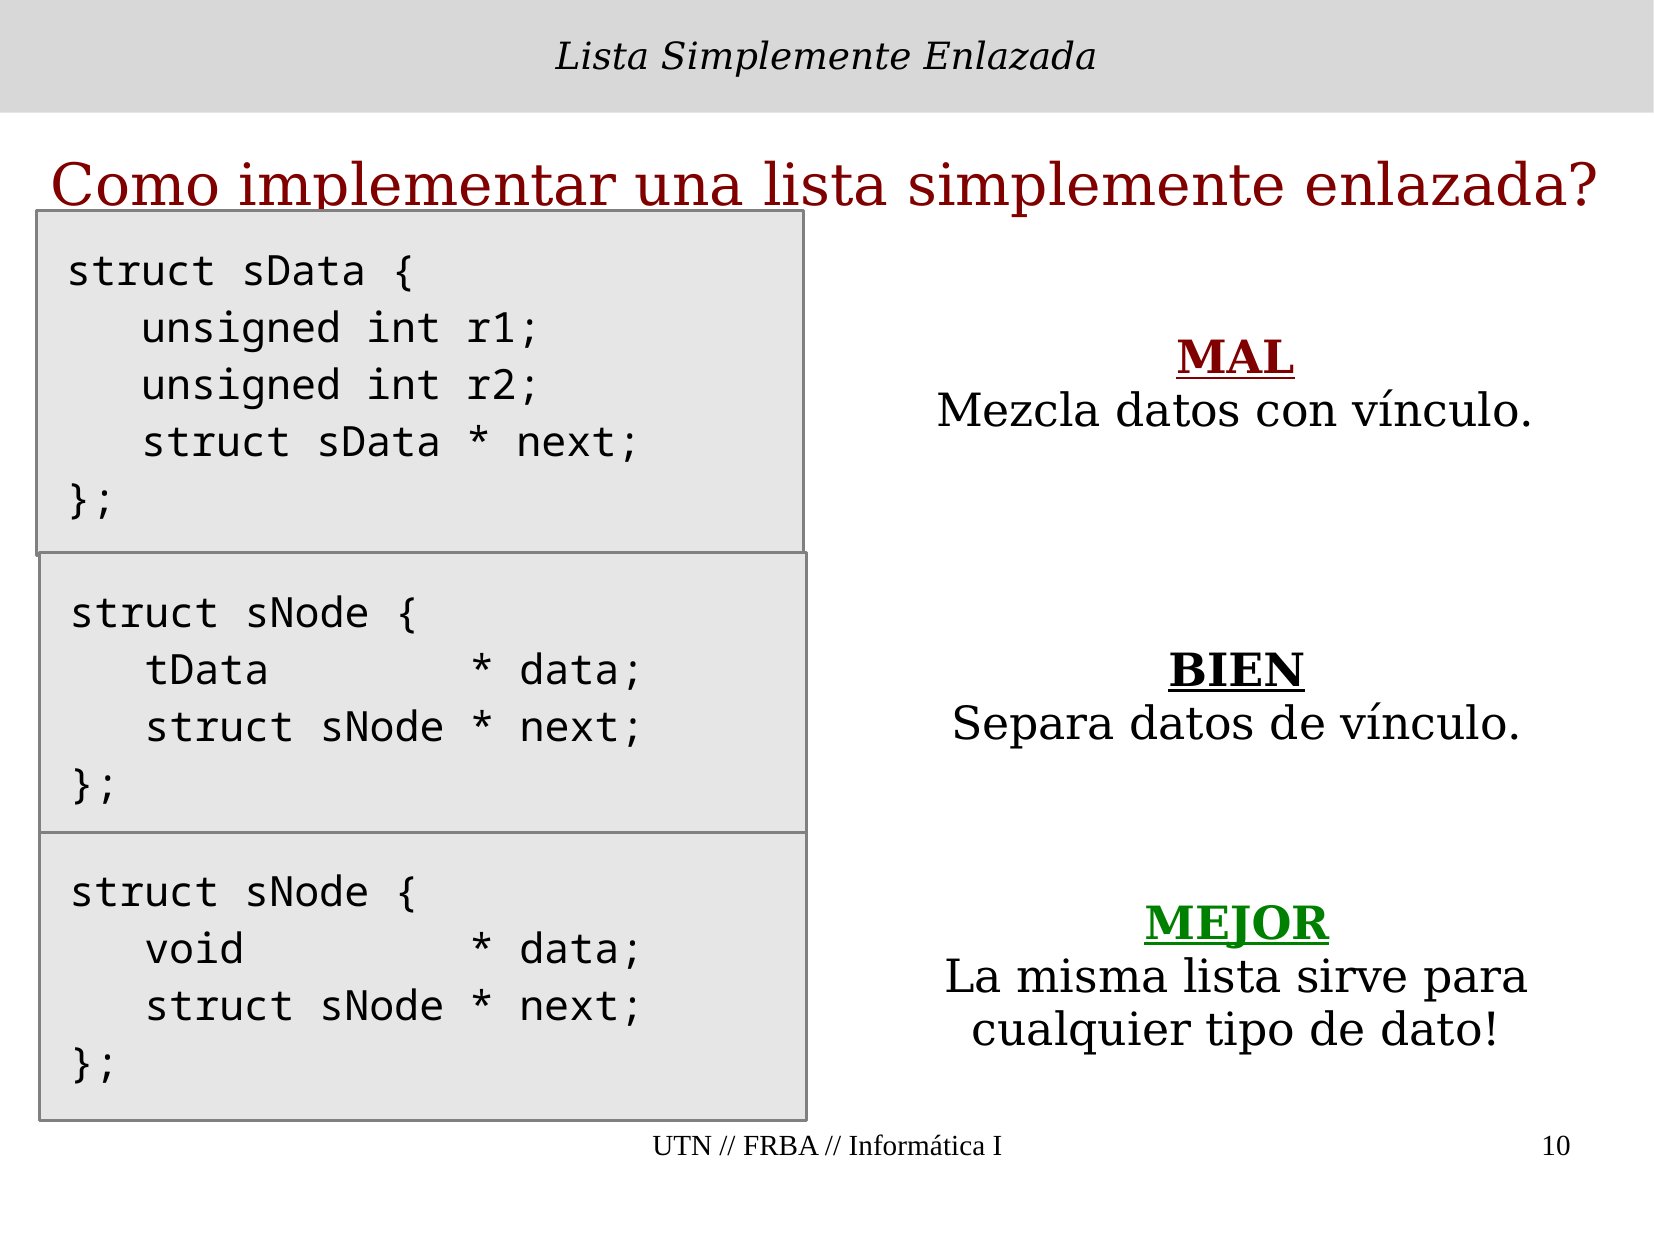

Lista Simplemente Enlazada
# Como implementar una lista simplemente enlazada?
struct sData {
	unsigned int r1;
	unsigned int r2;
	struct sData * next;
};
MAL
Mezcla datos con vínculo.
struct sNode {
	tData 		 * data;
	struct sNode * next;
};
BIEN
Separa datos de vínculo.
struct sNode {
	void 			 * data;
	struct sNode * next;
};
MEJOR
La misma lista sirve para cualquier tipo de dato!
UTN // FRBA // Informática I
10